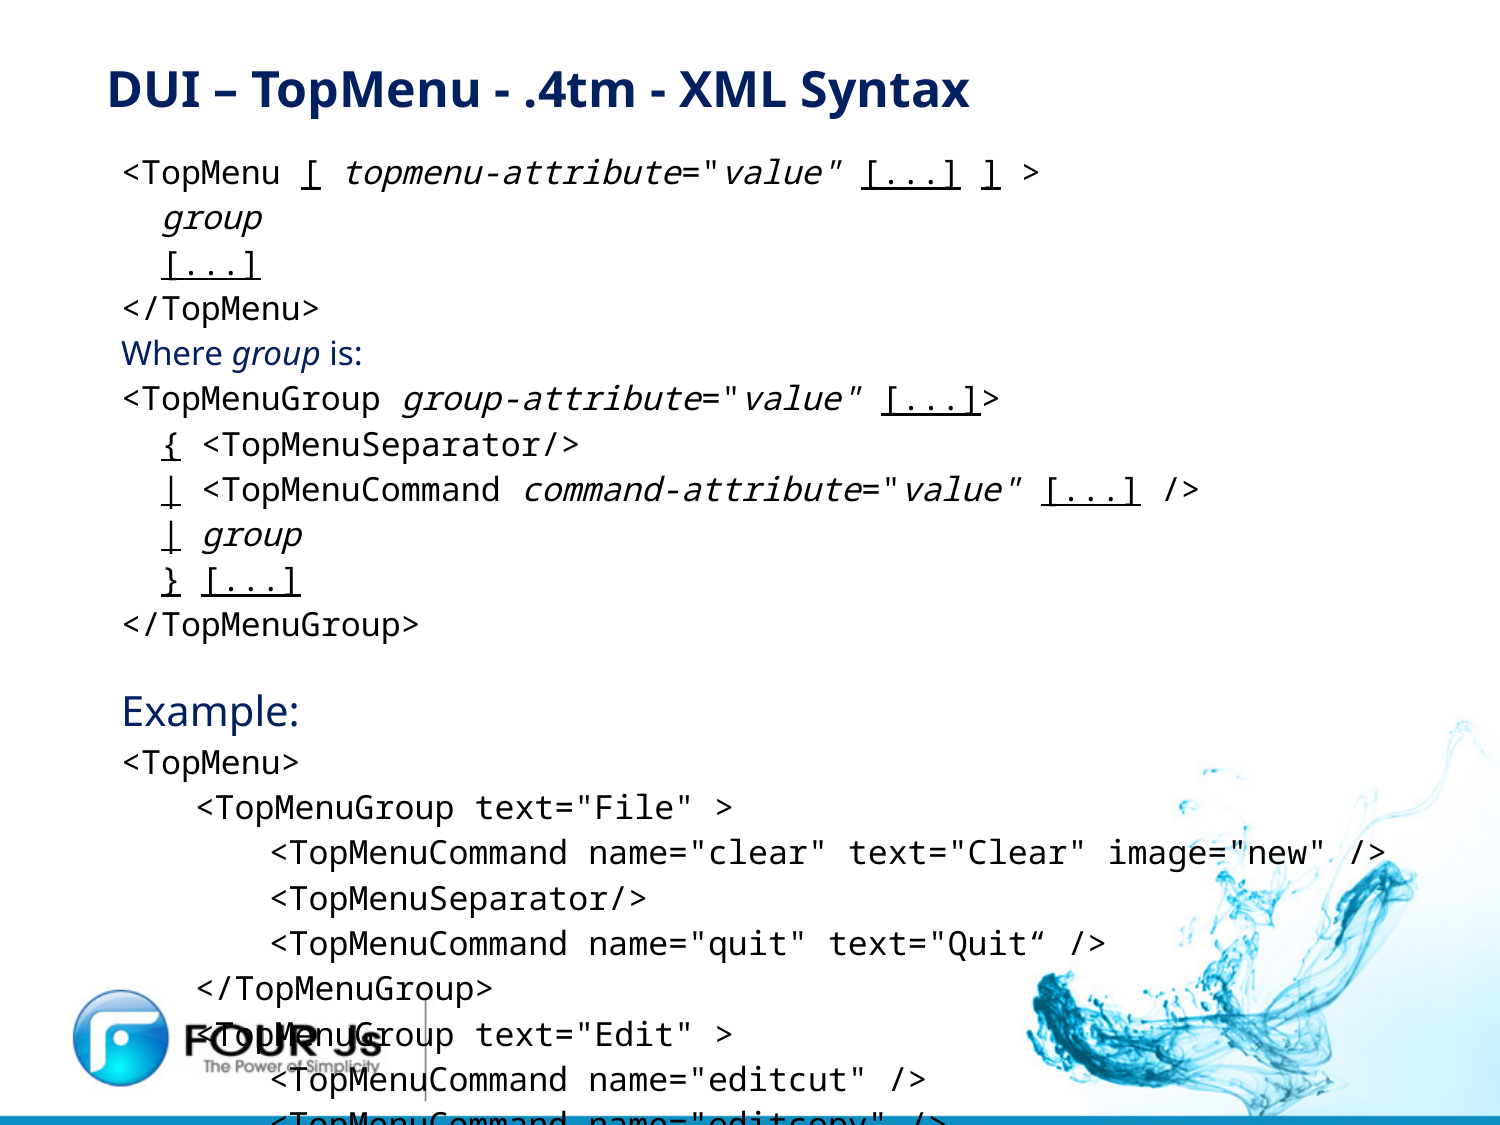

# DUI – TopMenu - .4tm - XML Syntax
<TopMenu [ topmenu-attribute="value" [...] ] >
  group
  [...]
</TopMenu>
Where group is:
<TopMenuGroup group-attribute="value" [...]>
  { <TopMenuSeparator/>
  | <TopMenuCommand command-attribute="value" [...] />
  | group
  } [...]
</TopMenuGroup>
Example:
<TopMenu>
	<TopMenuGroup text="File" >
		<TopMenuCommand name="clear" text="Clear" image="new" />
		<TopMenuSeparator/>
		<TopMenuCommand name="quit" text="Quit“ />
	</TopMenuGroup>
	<TopMenuGroup text="Edit" >
		<TopMenuCommand name="editcut" />
		<TopMenuCommand name="editcopy" />
		<TopMenuCommand name="editpaste” />
	</TopMenuGroup>
</TopMenu>